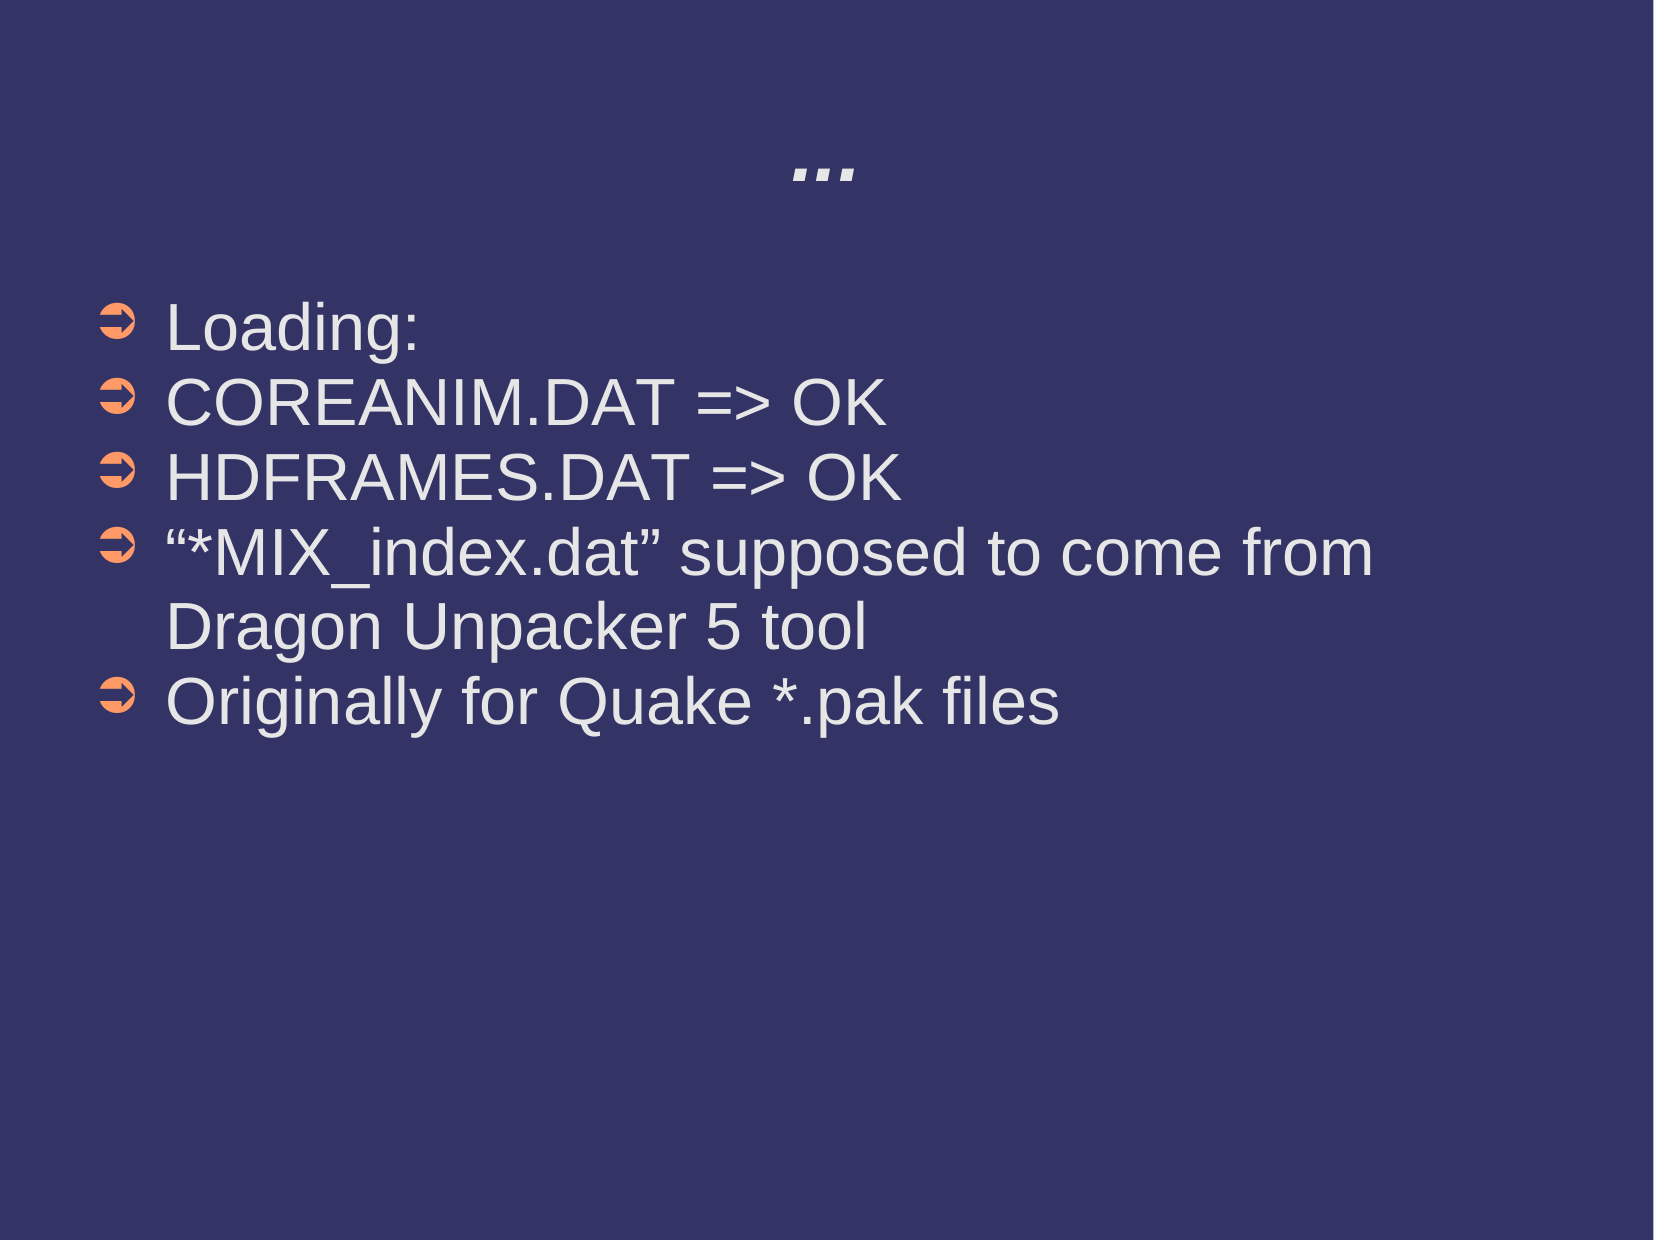

# ...
Loading:
COREANIM.DAT => OK
HDFRAMES.DAT => OK
“*MIX_index.dat” supposed to come from Dragon Unpacker 5 tool
Originally for Quake *.pak files